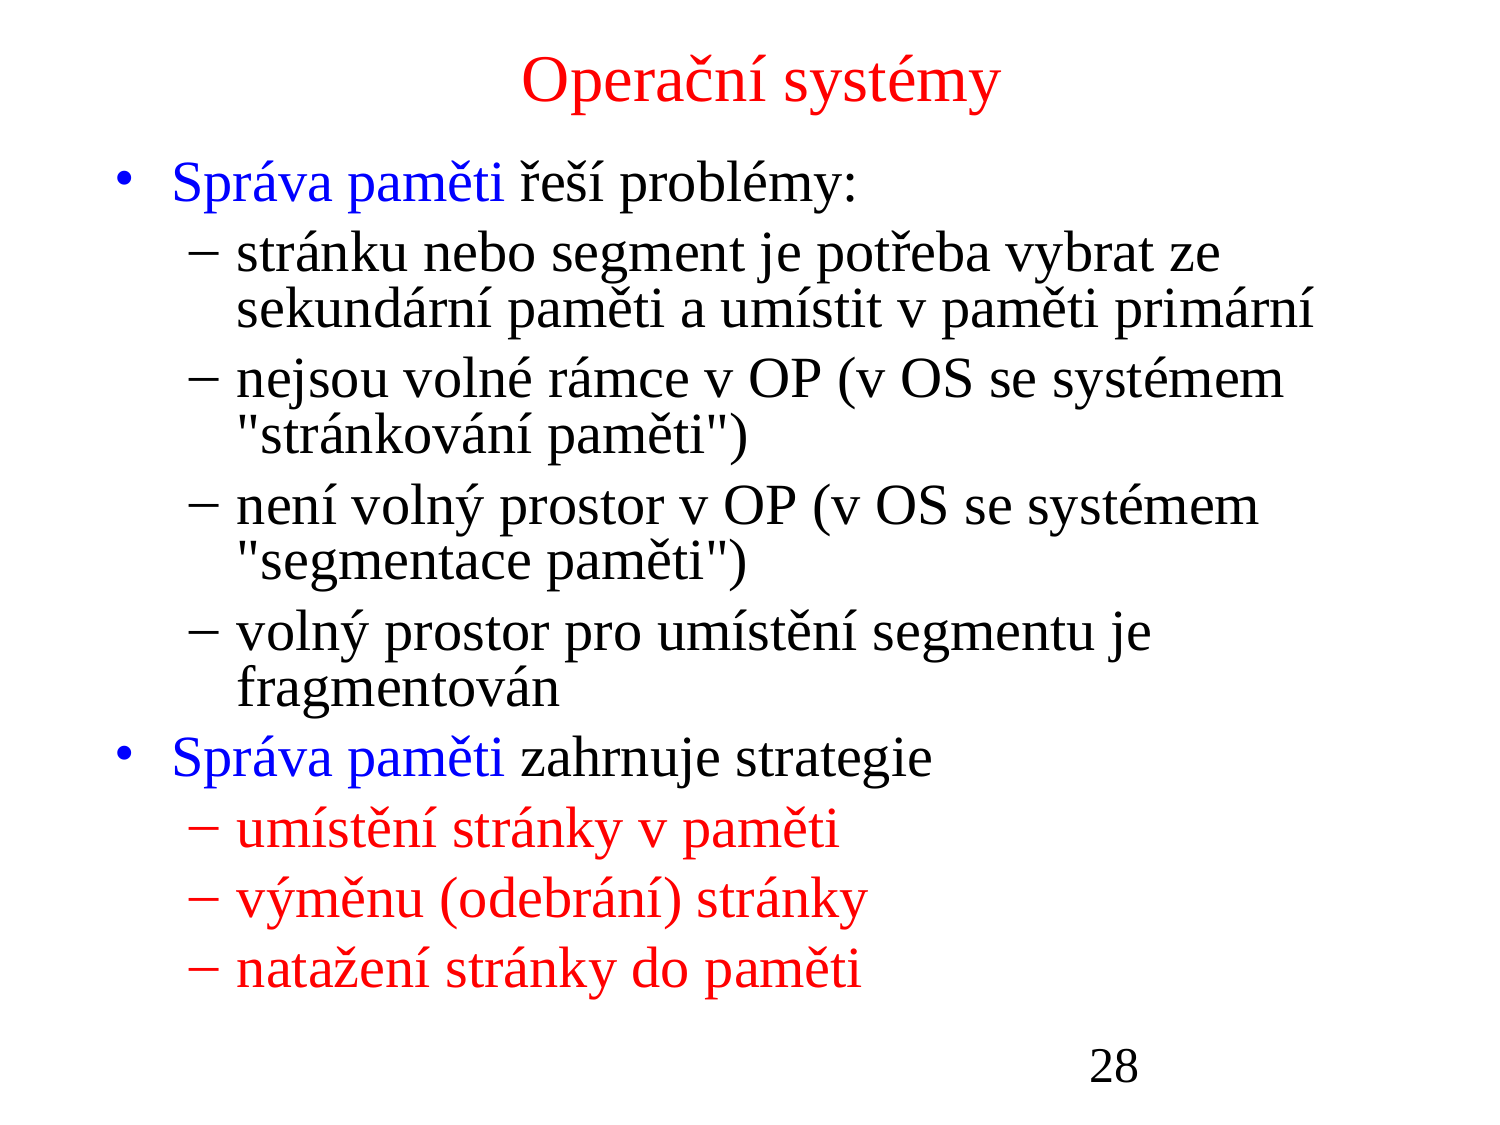

# Operační systémy
Správa paměti řeší problémy:
stránku nebo segment je potřeba vybrat ze sekundární paměti a umístit v paměti primární
nejsou volné rámce v OP (v OS se systémem "stránkování paměti")
není volný prostor v OP (v OS se systémem "segmentace paměti")
volný prostor pro umístění segmentu je fragmentován
Správa paměti zahrnuje strategie
umístění stránky v paměti
výměnu (odebrání) stránky
natažení stránky do paměti
28